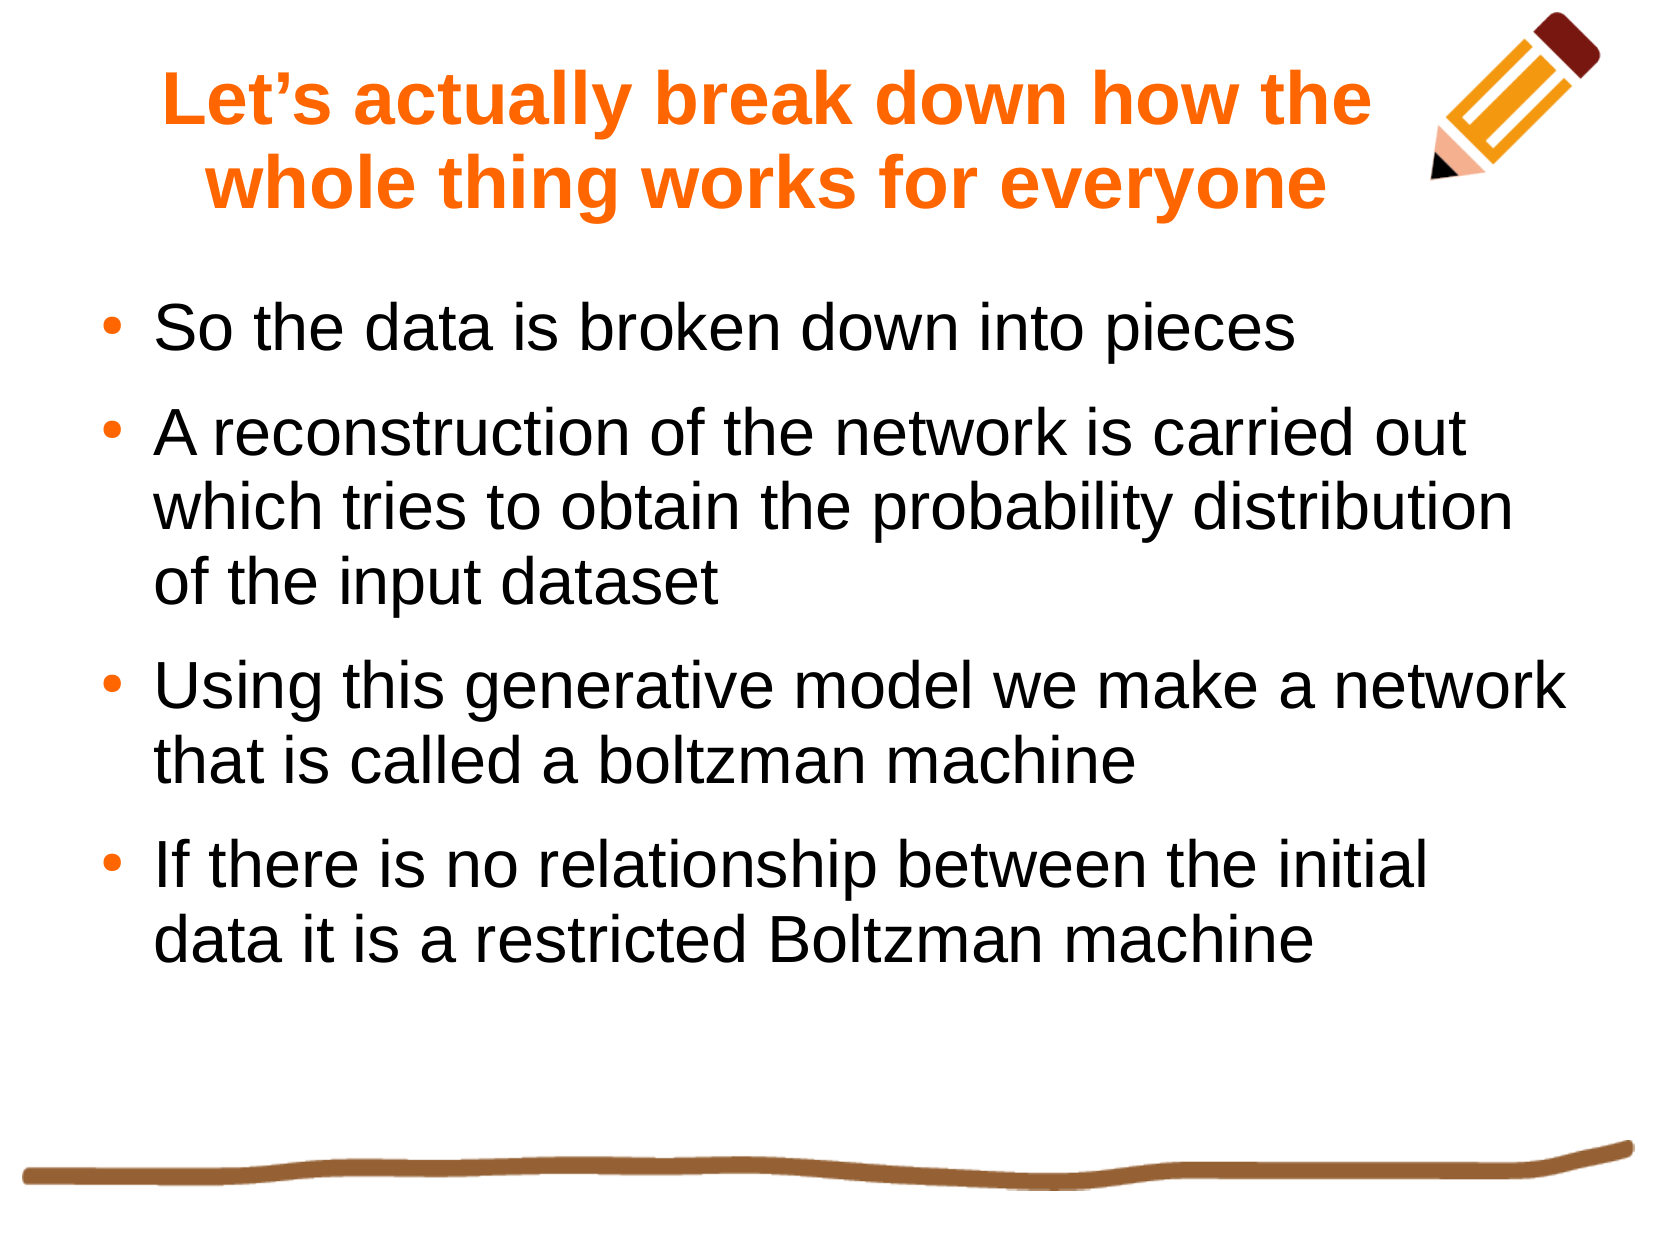

# Let’s actually break down how the whole thing works for everyone
So the data is broken down into pieces
A reconstruction of the network is carried out which tries to obtain the probability distribution of the input dataset
Using this generative model we make a network that is called a boltzman machine
If there is no relationship between the initial data it is a restricted Boltzman machine